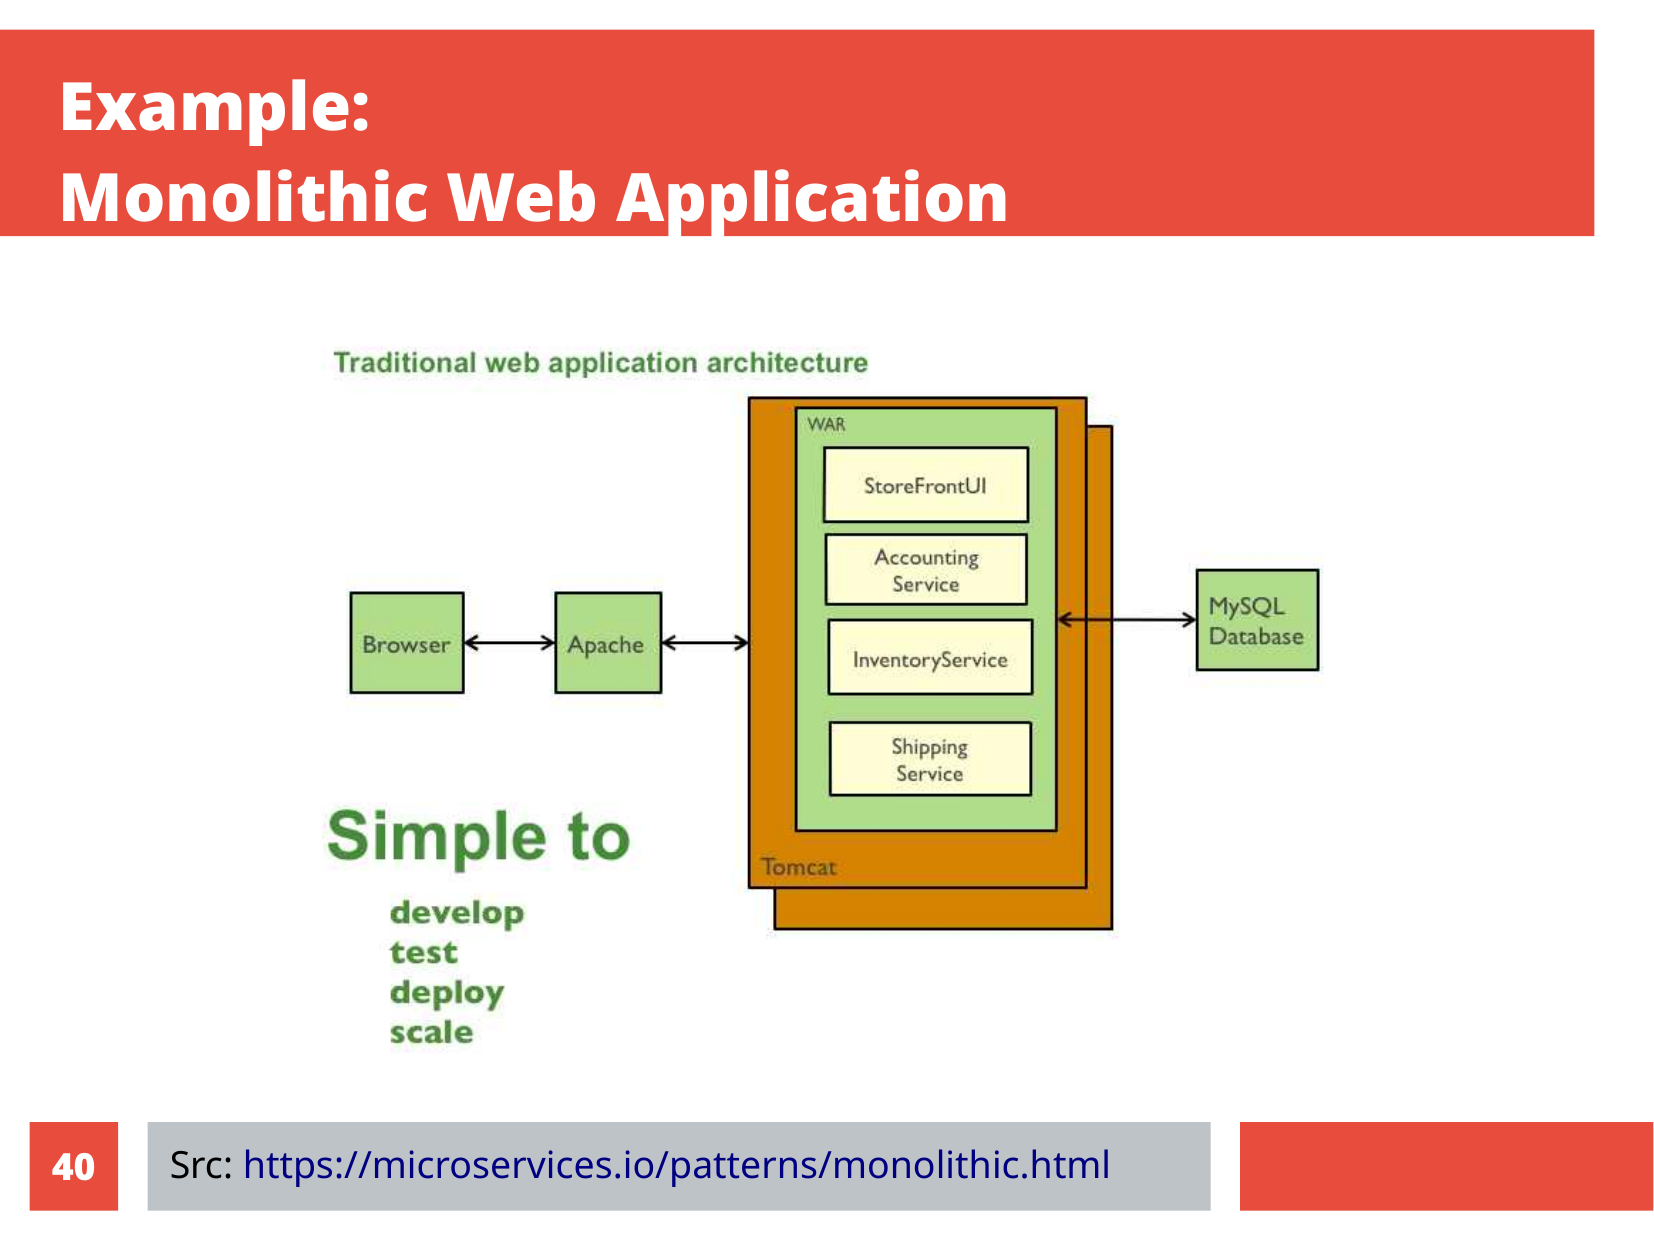

# Example: Monolithic Web Application
40
Src: https://microservices.io/patterns/monolithic.html